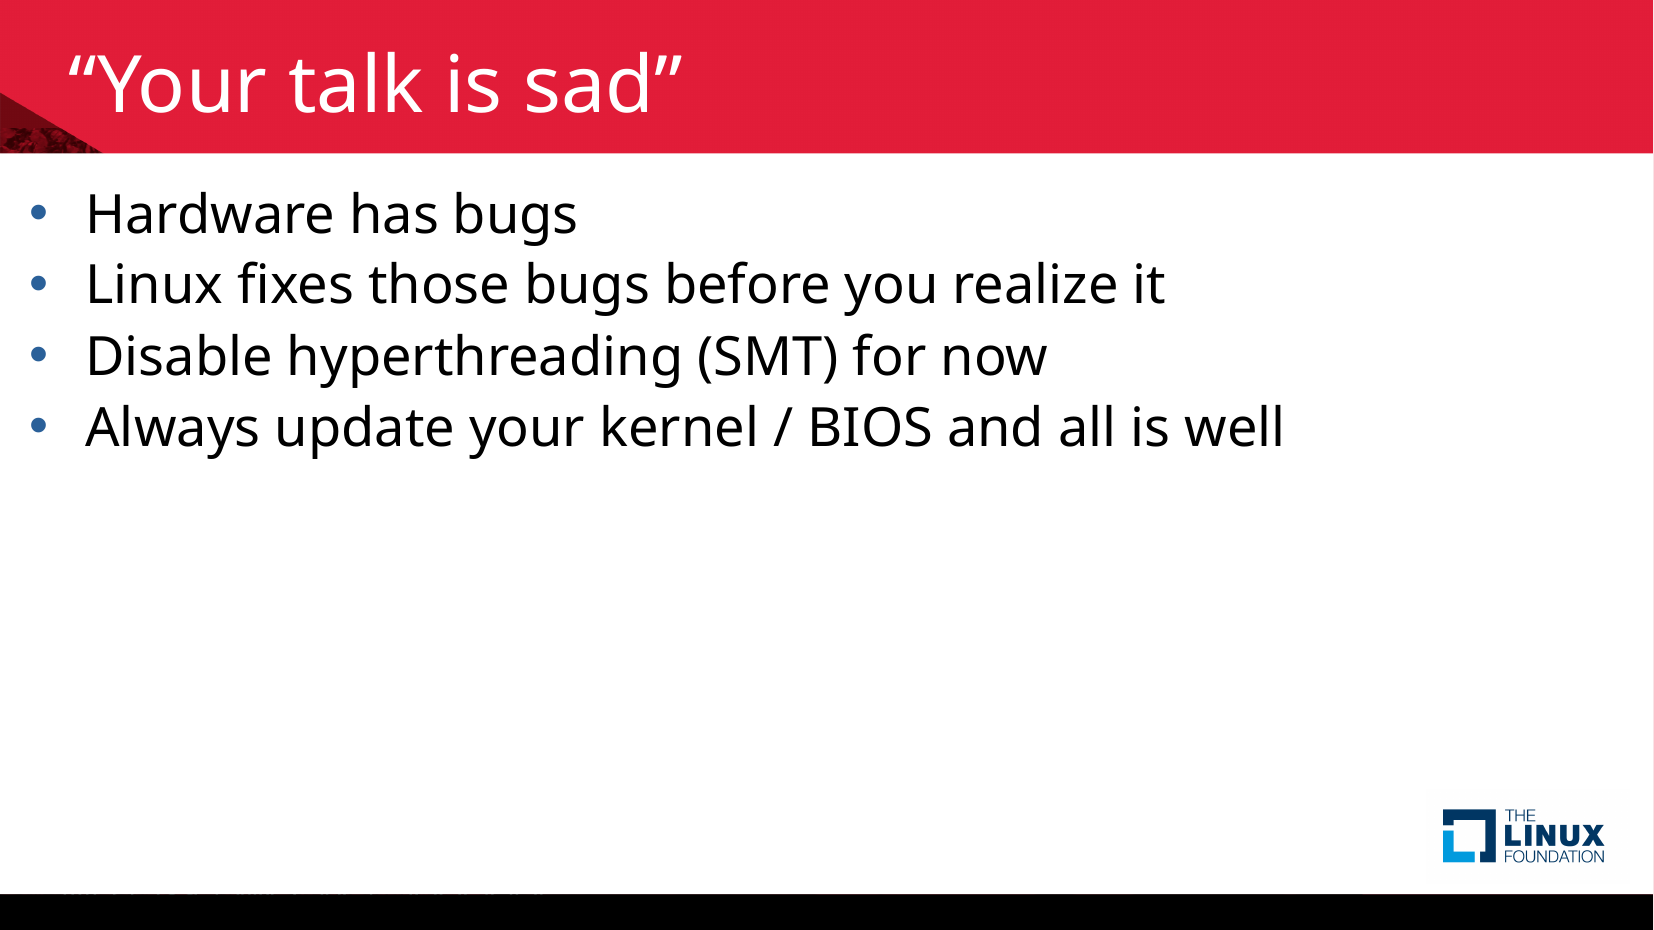

# “Your talk is sad”
Hardware has bugs
Linux fixes those bugs before you realize it
Disable hyperthreading (SMT) for now
Always update your kernel / BIOS and all is well